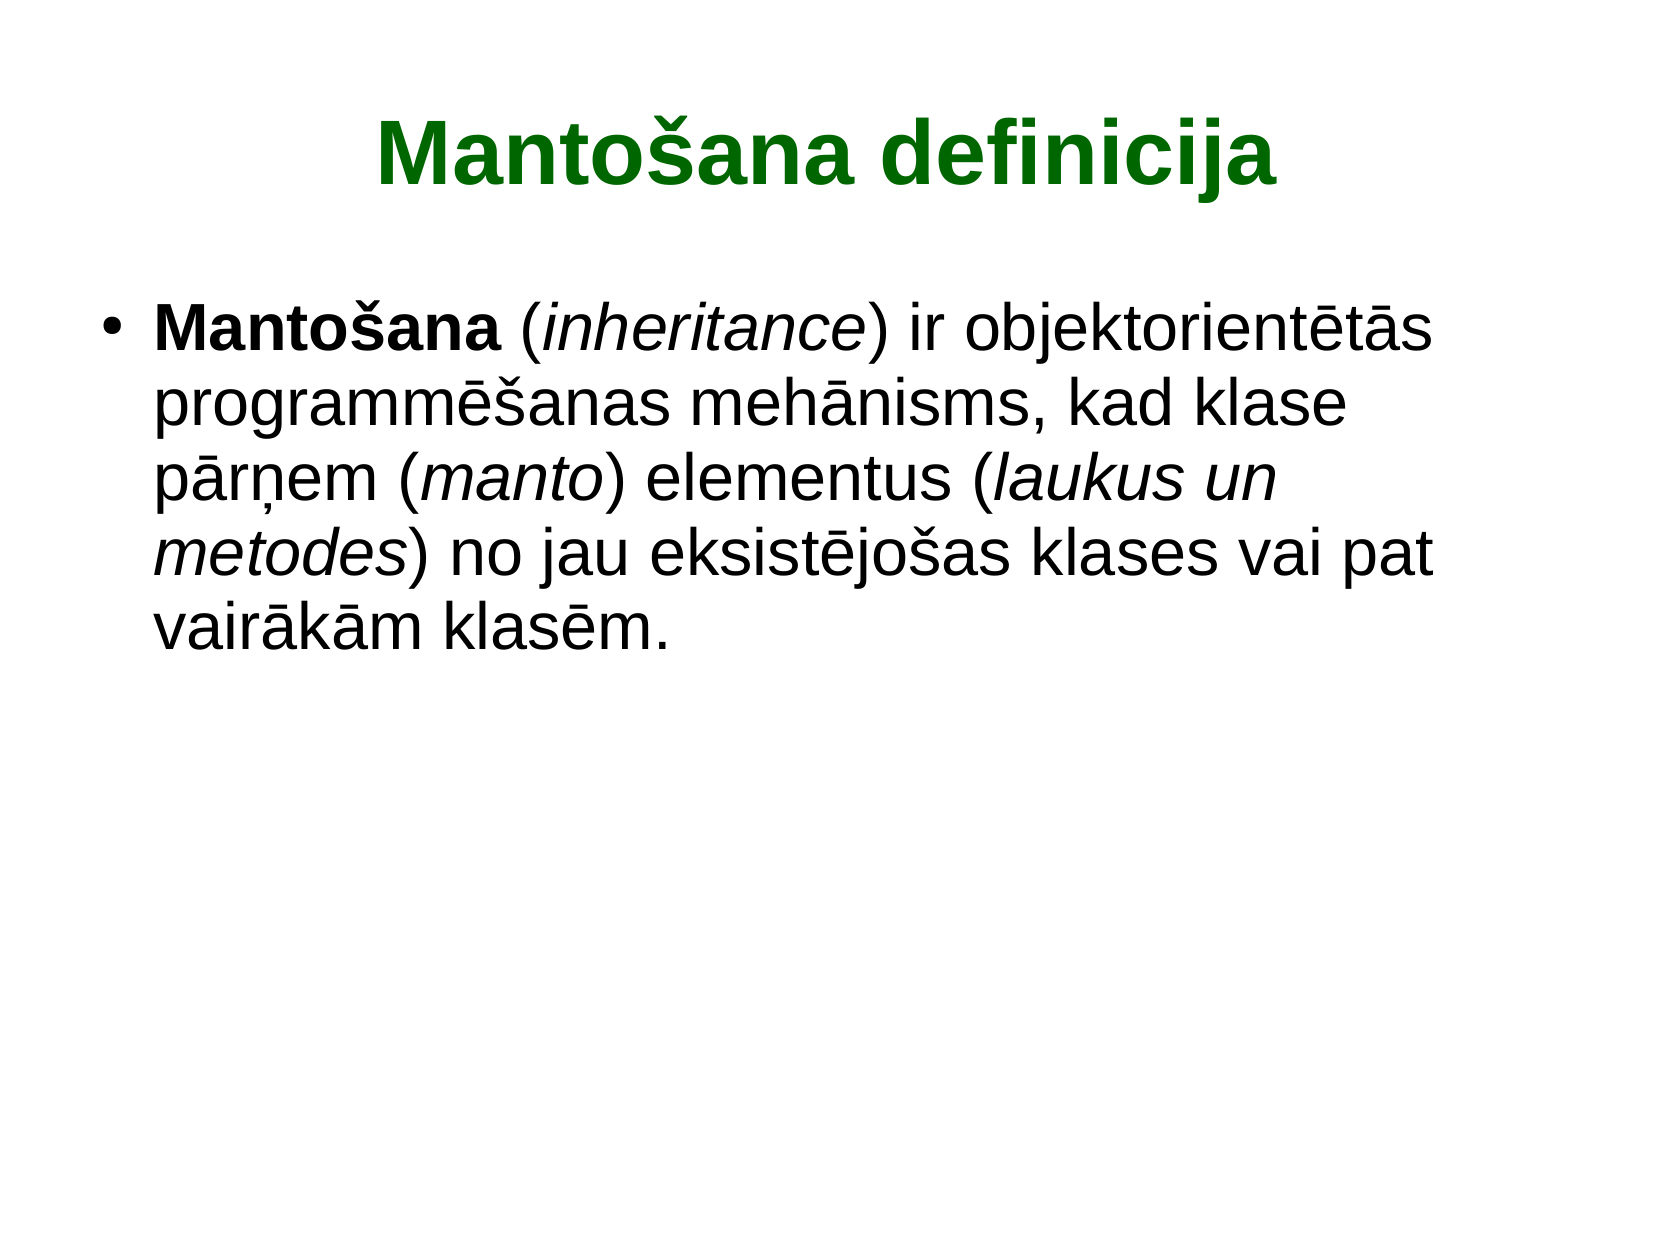

# Mantošana definicija
Mantošana (inheritance) ir objektorientētās programmēšanas mehānisms, kad klase pārņem (manto) elementus (laukus un metodes) no jau eksistējošas klases vai pat vairākām klasēm.